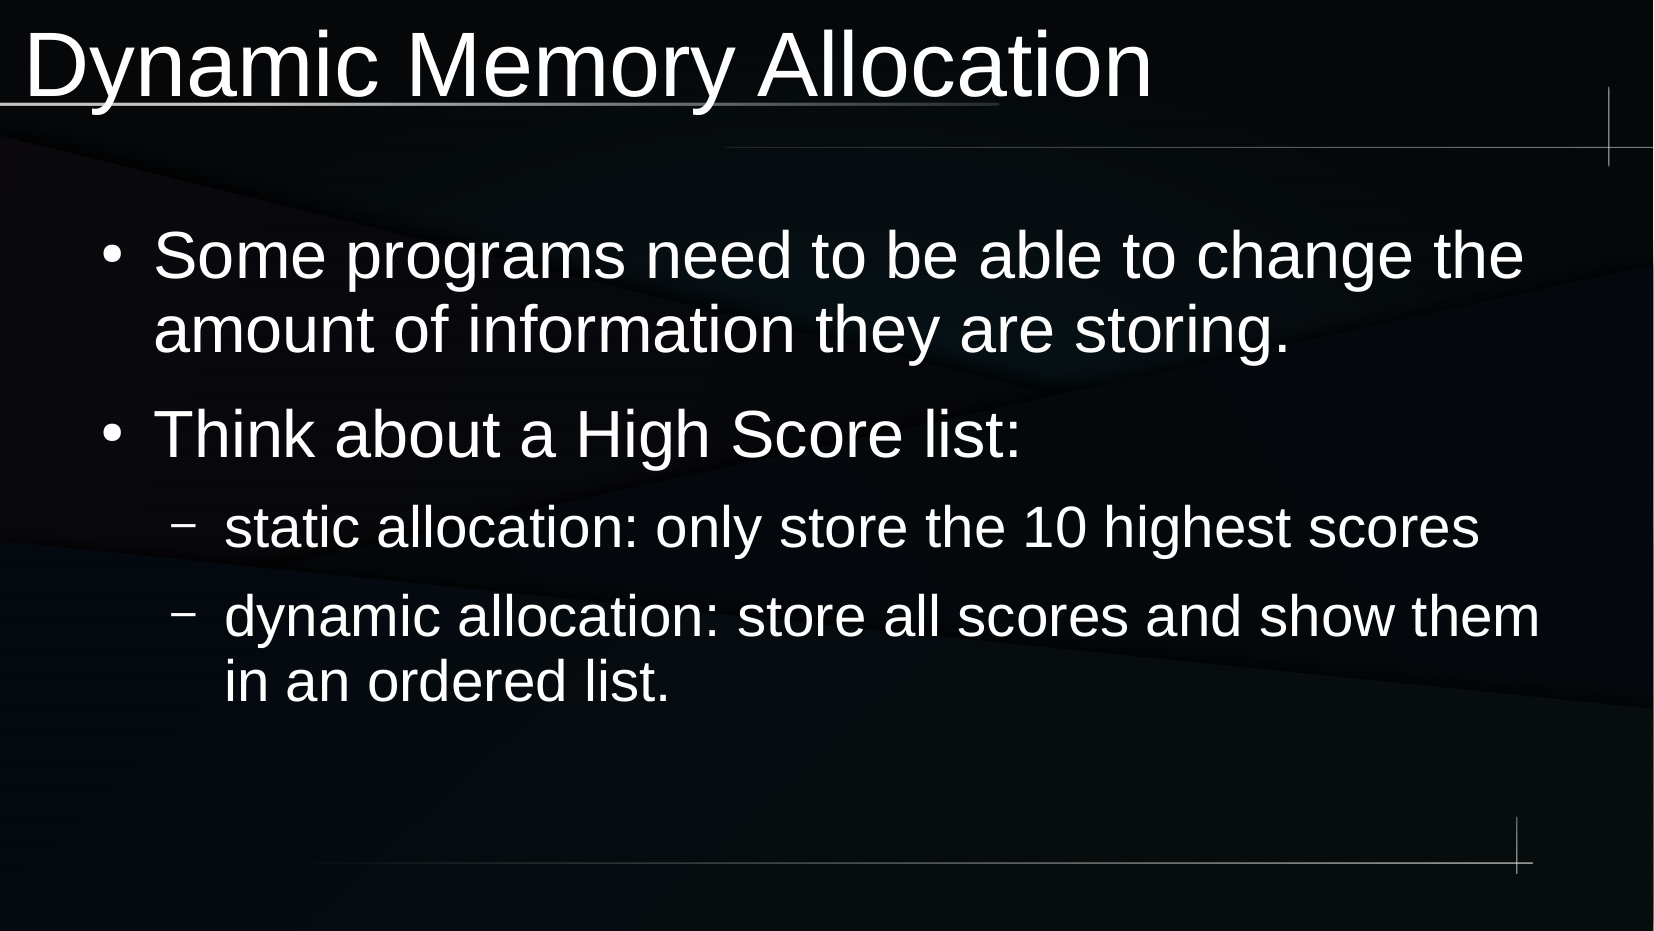

# Dynamic Memory Allocation
Some programs need to be able to change the amount of information they are storing.
Think about a High Score list:
static allocation: only store the 10 highest scores
dynamic allocation: store all scores and show them in an ordered list.